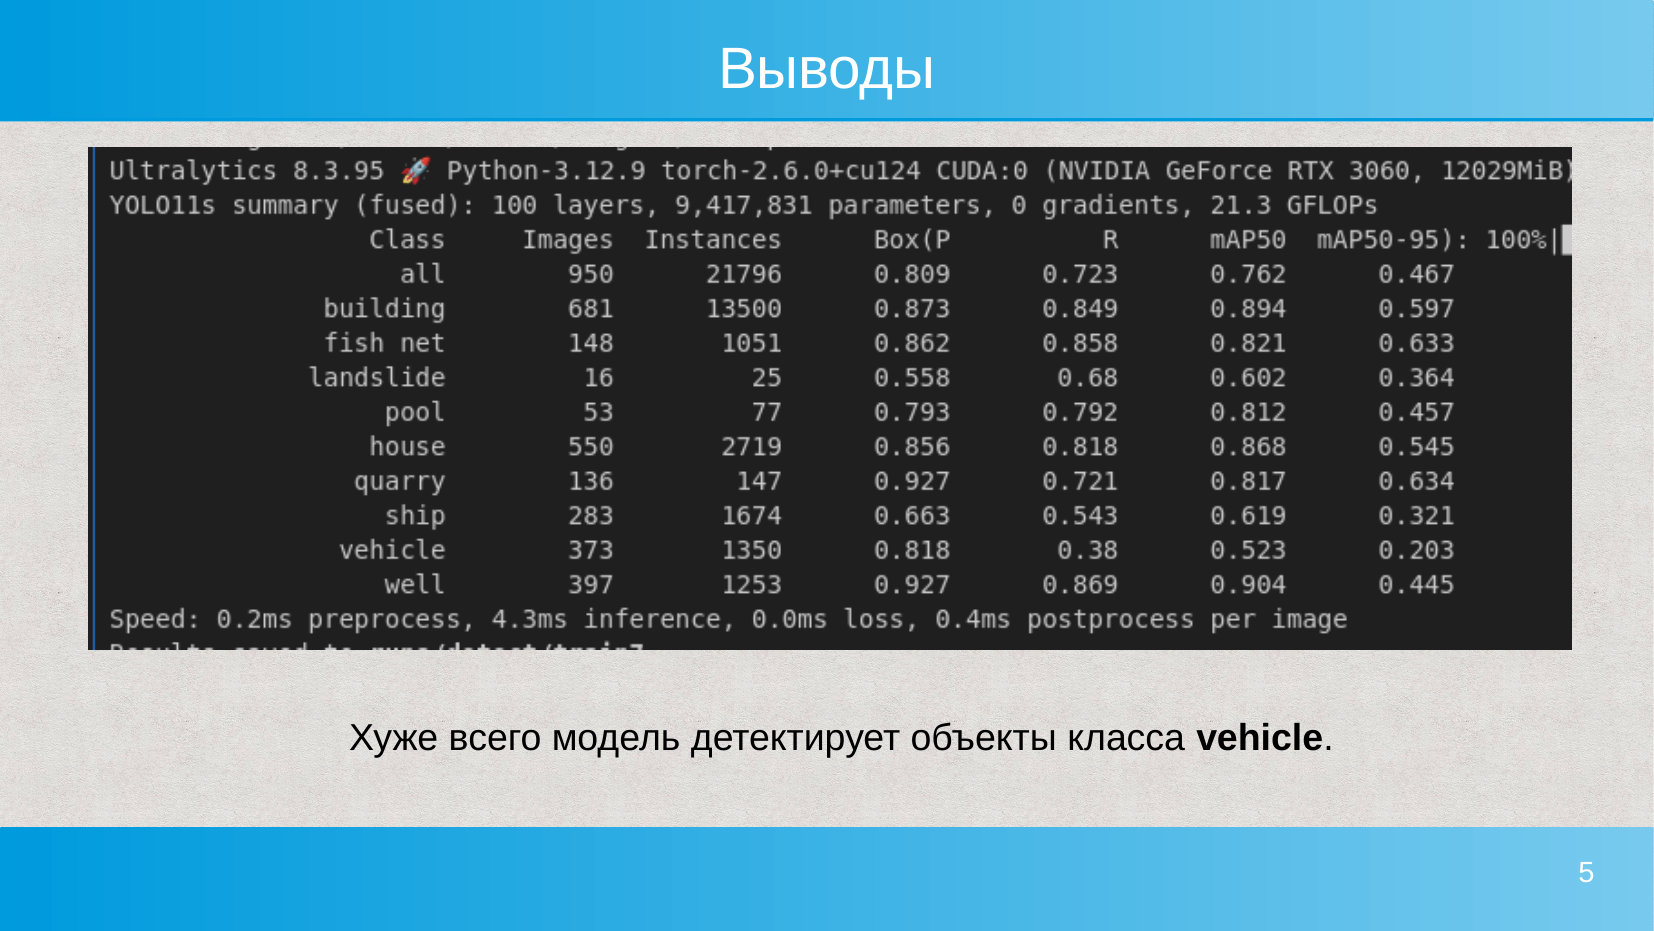

# Выводы
Хуже всего модель детектирует объекты класса vehicle.
5